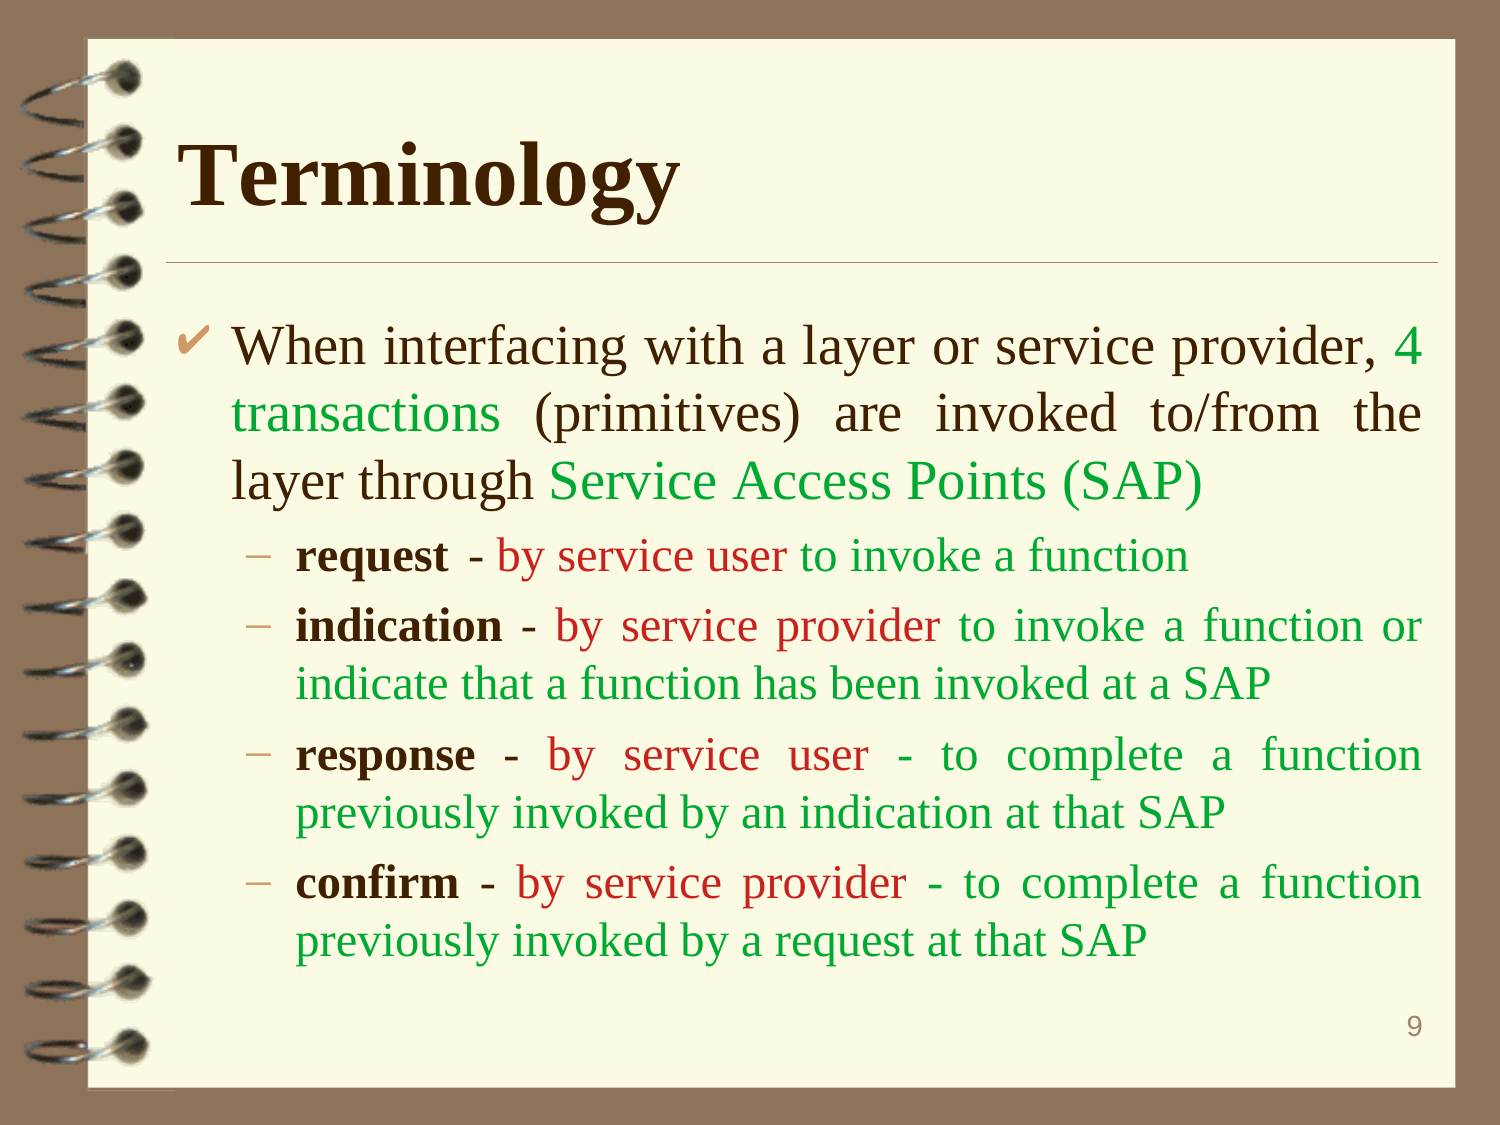

# Terminology
When interfacing with a layer or service provider, 4 transactions (primitives) are invoked to/from the layer through Service Access Points (SAP)
request	- by service user to invoke a function
indication - by service provider to invoke a function or indicate that a function has been invoked at a SAP
response - by service user - to complete a function previously invoked by an indication at that SAP
confirm - by service provider - to complete a function previously invoked by a request at that SAP
9